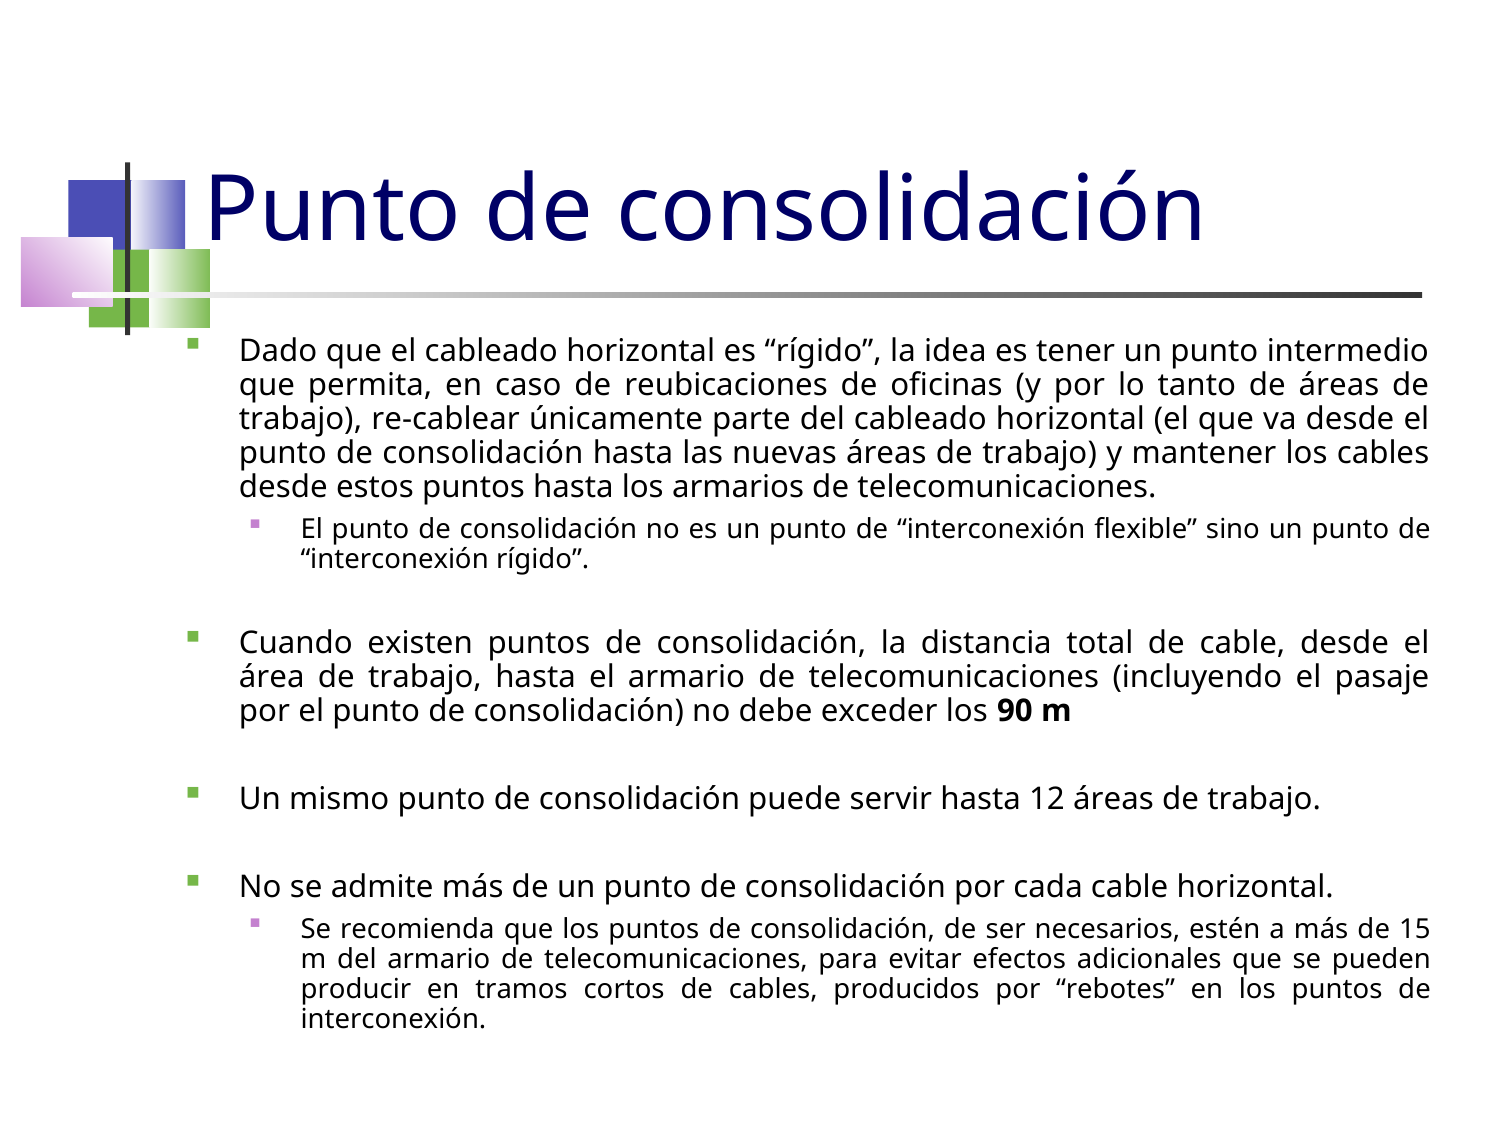

# Punto de consolidación
Dado que el cableado horizontal es “rígido”, la idea es tener un punto intermedio que permita, en caso de reubicaciones de oficinas (y por lo tanto de áreas de trabajo), re-cablear únicamente parte del cableado horizontal (el que va desde el punto de consolidación hasta las nuevas áreas de trabajo) y mantener los cables desde estos puntos hasta los armarios de telecomunicaciones.
El punto de consolidación no es un punto de “interconexión flexible” sino un punto de “interconexión rígido”.
Cuando existen puntos de consolidación, la distancia total de cable, desde el área de trabajo, hasta el armario de telecomunicaciones (incluyendo el pasaje por el punto de consolidación) no debe exceder los 90 m
Un mismo punto de consolidación puede servir hasta 12 áreas de trabajo.
No se admite más de un punto de consolidación por cada cable horizontal.
Se recomienda que los puntos de consolidación, de ser necesarios, estén a más de 15 m del armario de telecomunicaciones, para evitar efectos adicionales que se pueden producir en tramos cortos de cables, producidos por “rebotes” en los puntos de interconexión.